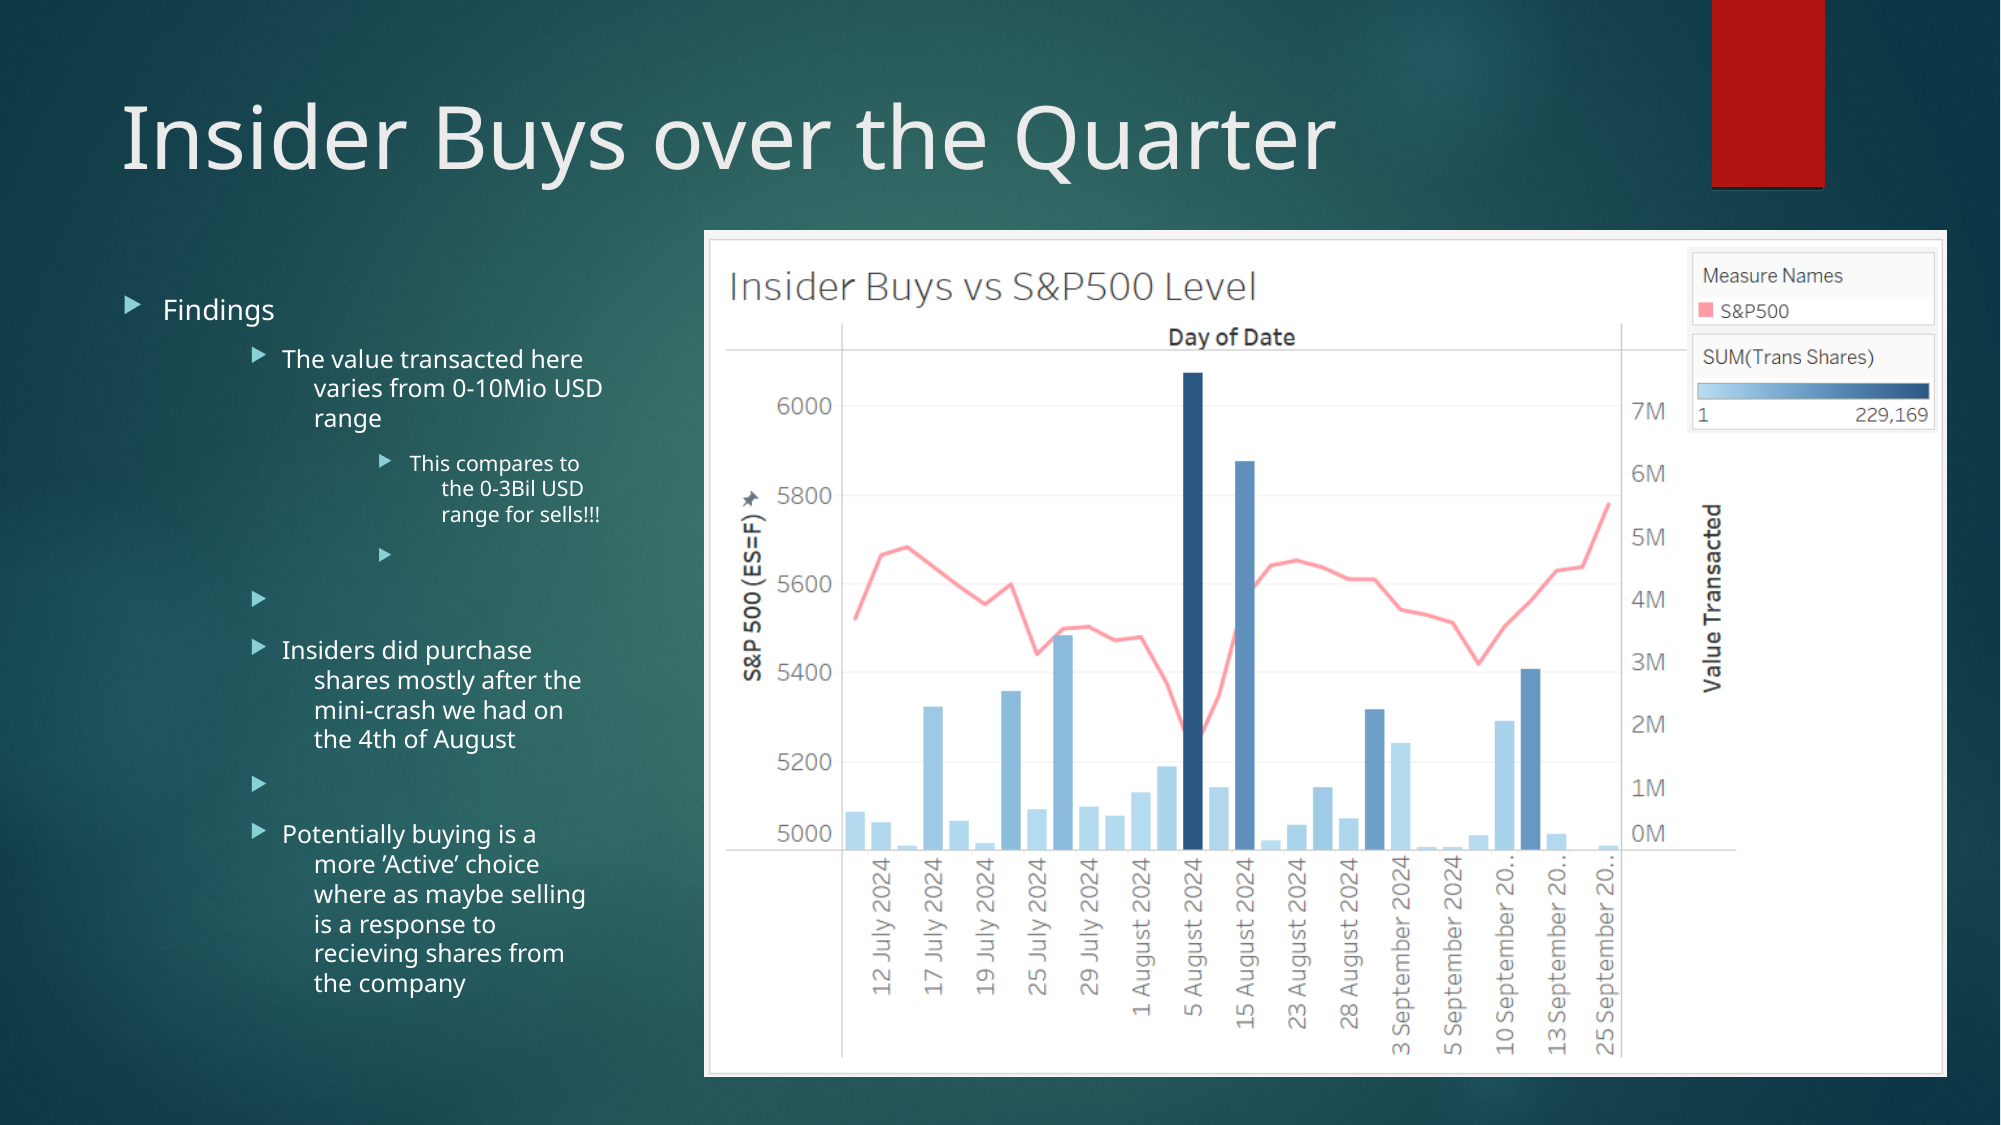

# Insider Buys over the Quarter
Findings
The value transacted here varies from 0-10Mio USD range
This compares to the 0-3Bil USD range for sells!!!
Insiders did purchase shares mostly after the mini-crash we had on the 4th of August
Potentially buying is a more ’Active’ choice where as maybe selling is a response to recieving shares from the company